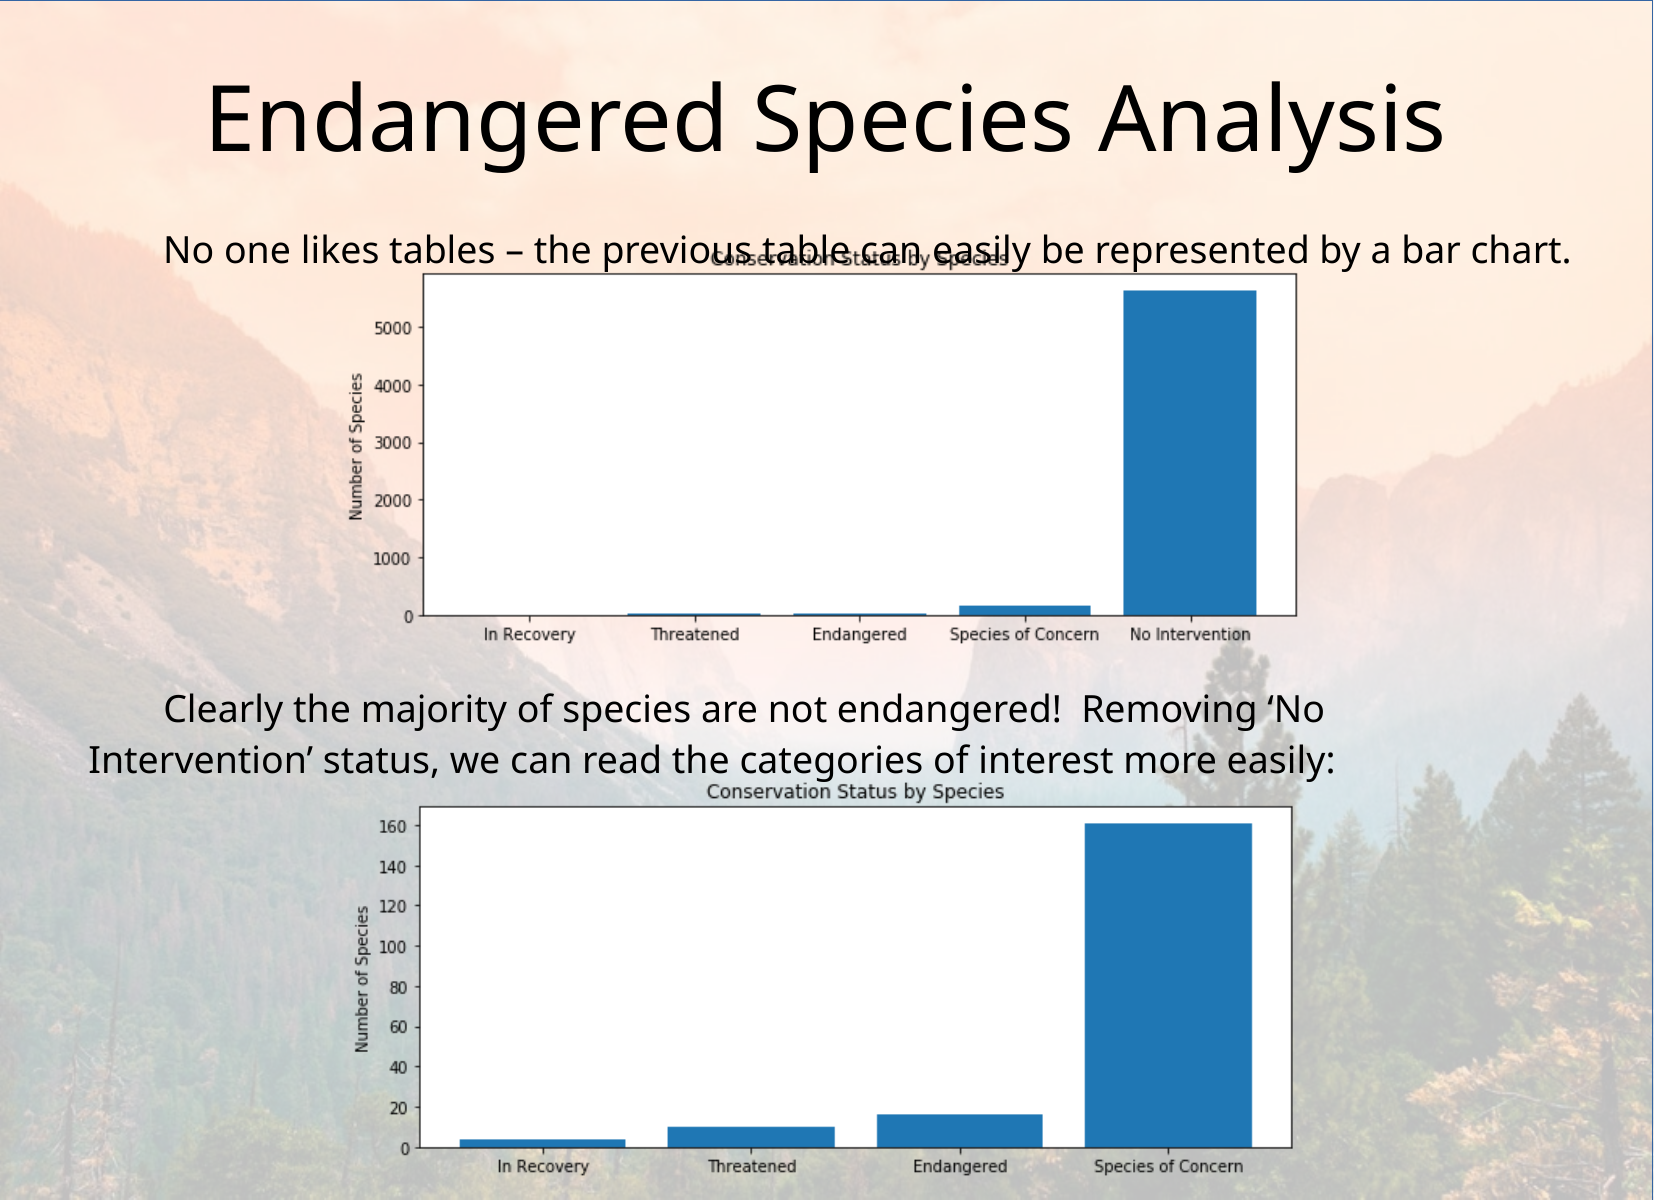

Endangered Species Analysis
	No one likes tables – the previous table can easily be represented by a bar chart.
	Clearly the majority of species are not endangered! Removing ‘No Intervention’ status, we can read the categories of interest more easily: